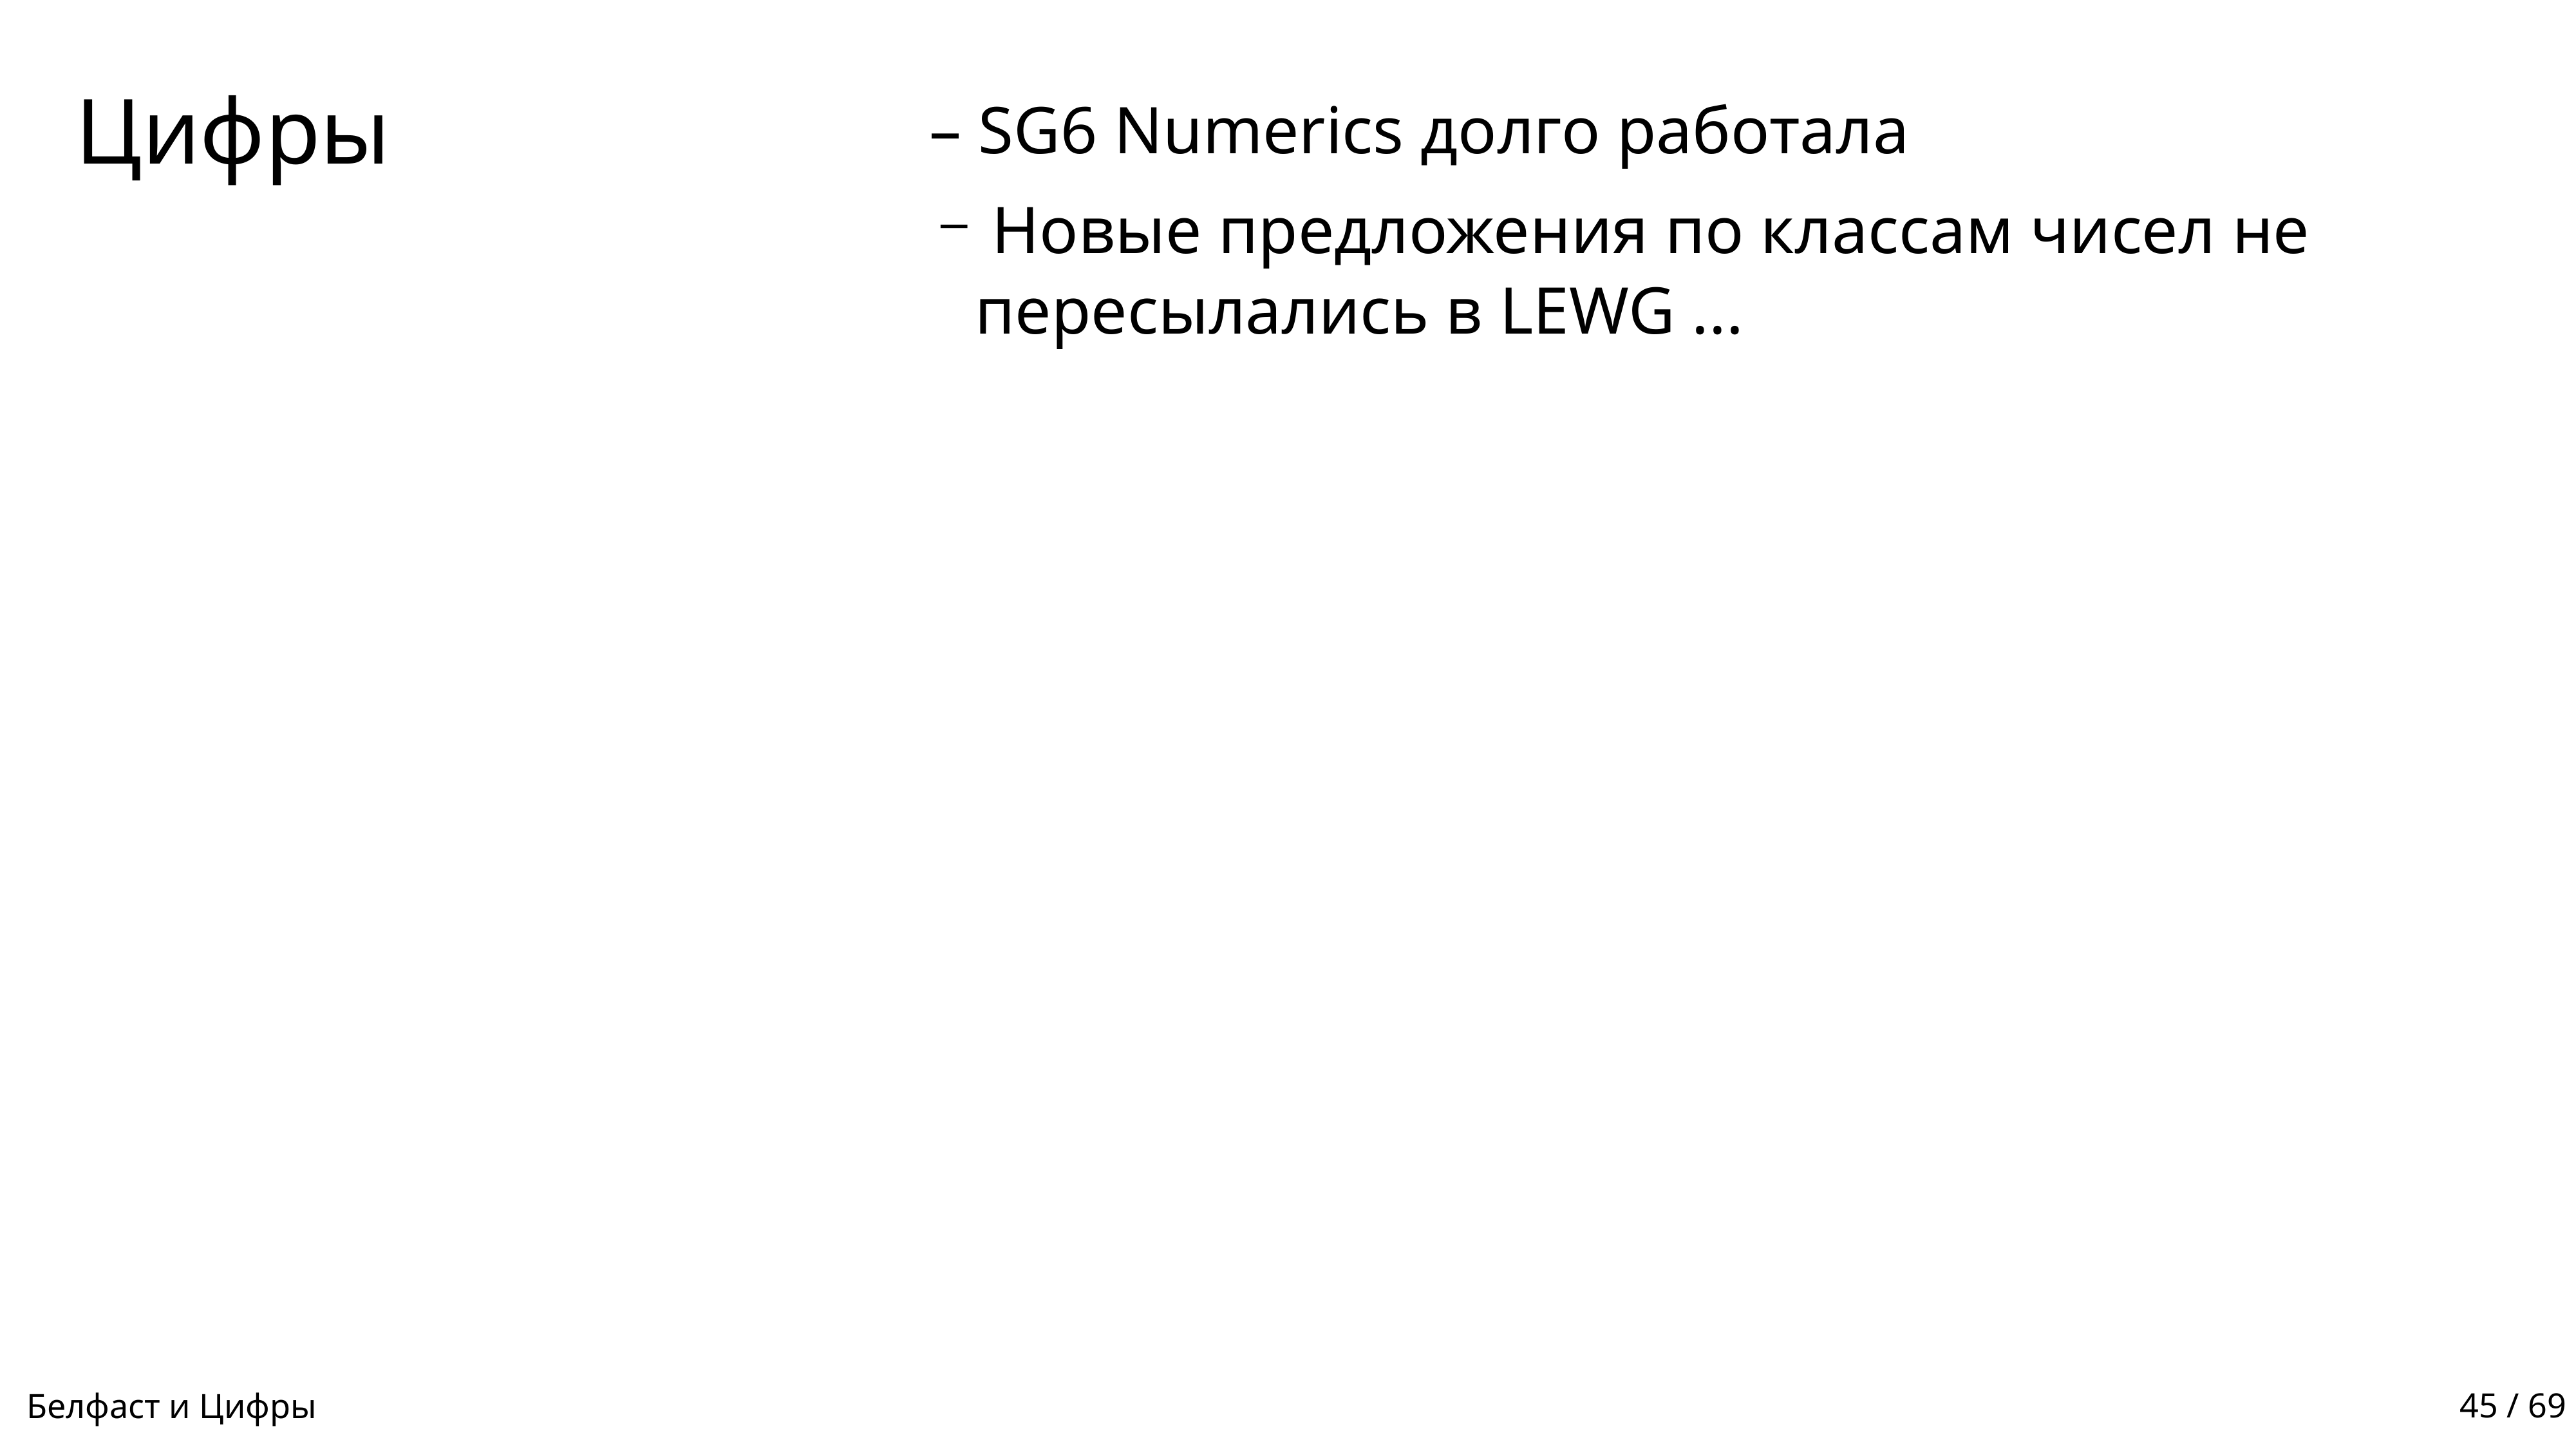

# Цифры
– SG6 Numerics долго работала
 Новые предложения по классам чисел не пересылались в LEWG ...
Белфаст и Цифры